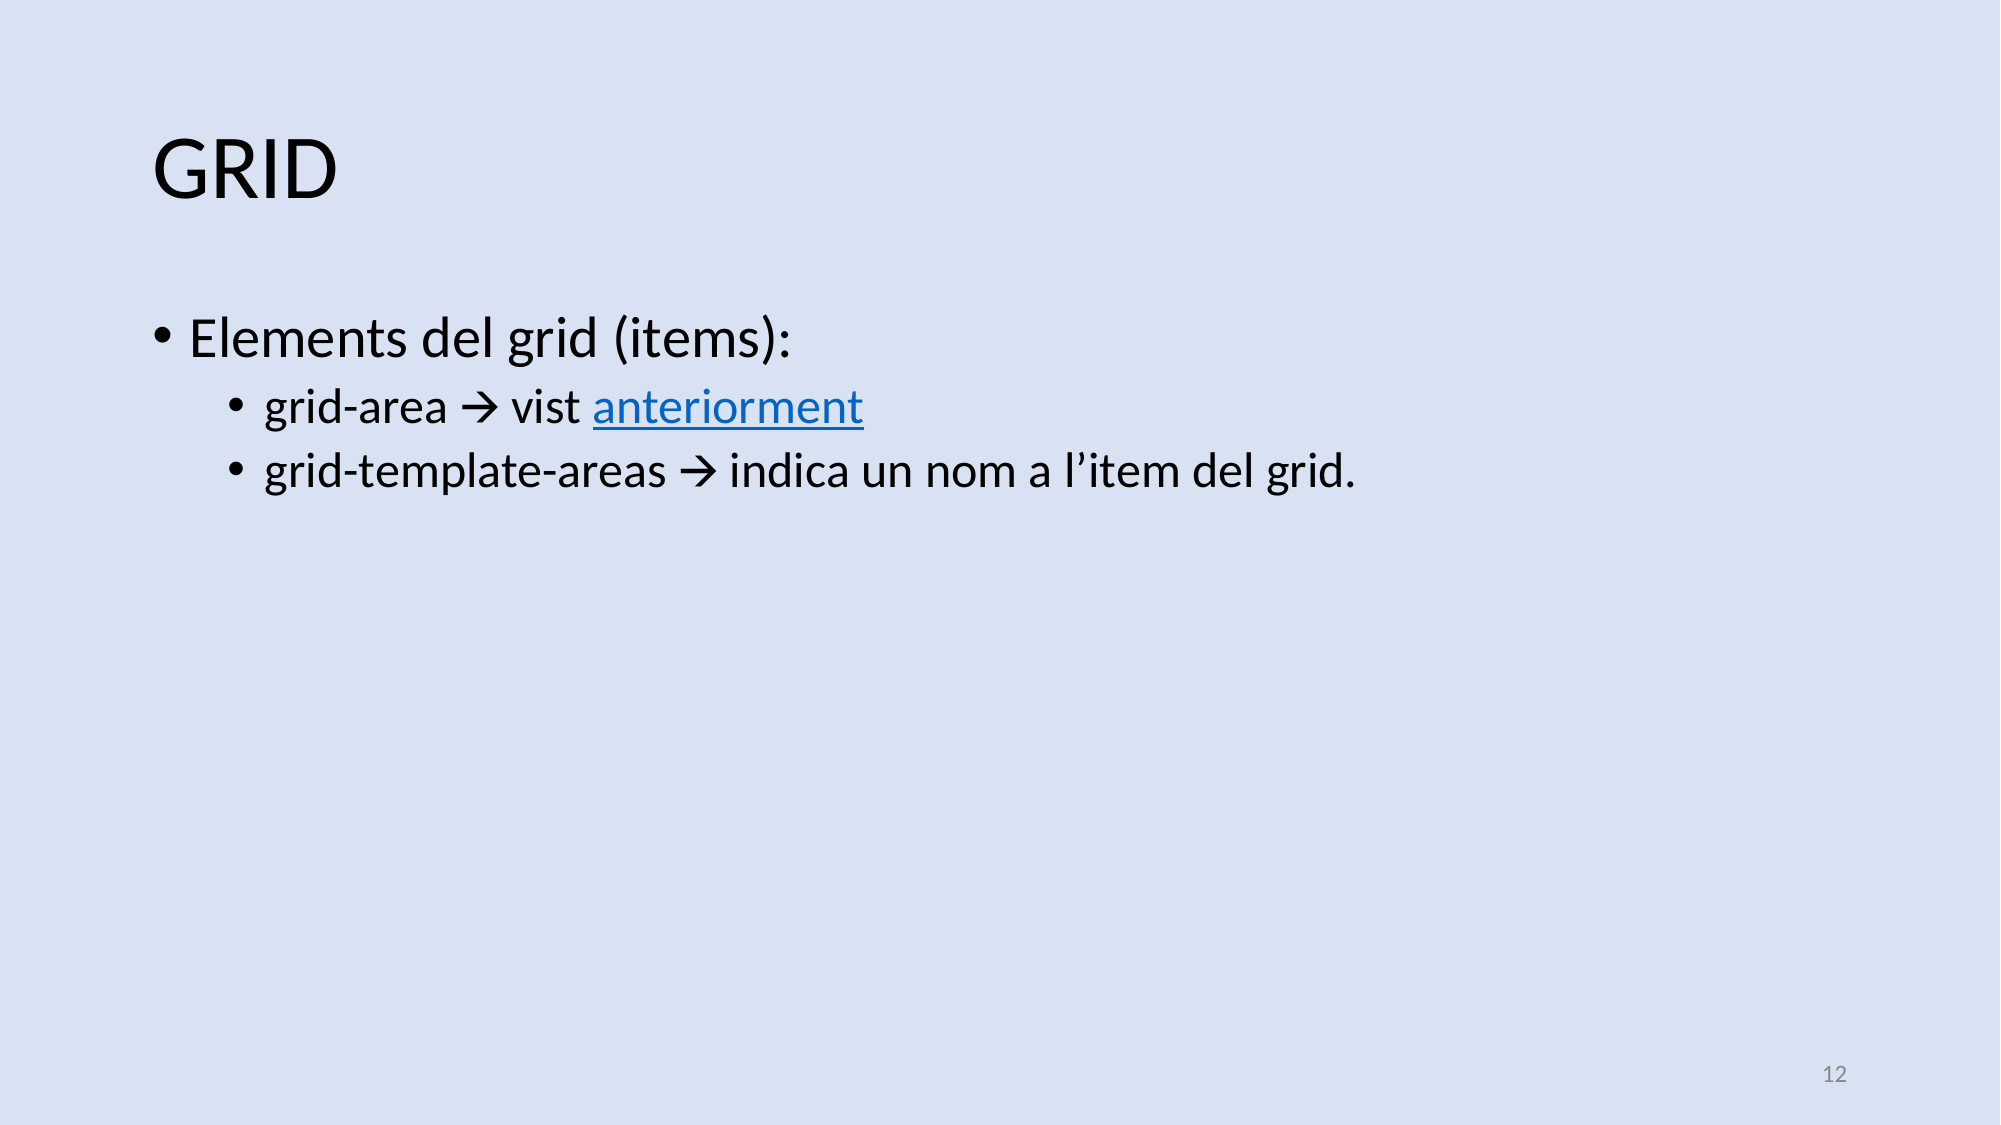

# GRID
Elements del grid (items):
grid-area 🡪 vist anteriorment
grid-template-areas 🡪 indica un nom a l’item del grid.